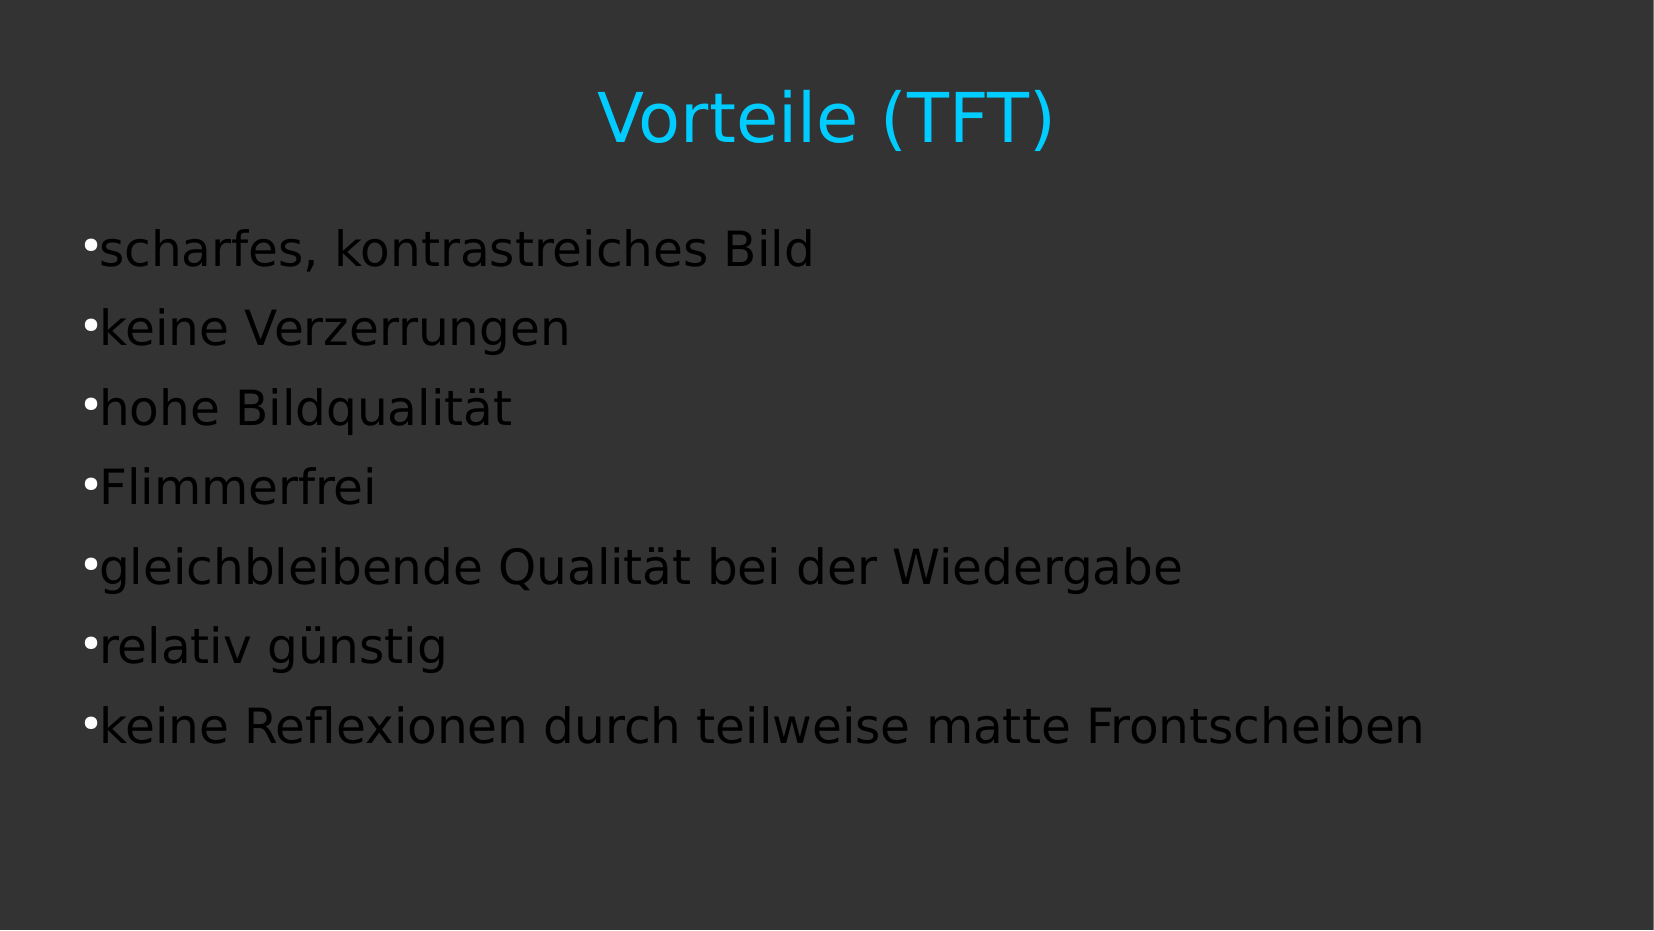

# Vorteile (TFT)
scharfes, kontrastreiches Bild
keine Verzerrungen
hohe Bildqualität
Flimmerfrei
gleichbleibende Qualität bei der Wiedergabe
relativ günstig
keine Reflexionen durch teilweise matte Frontscheiben